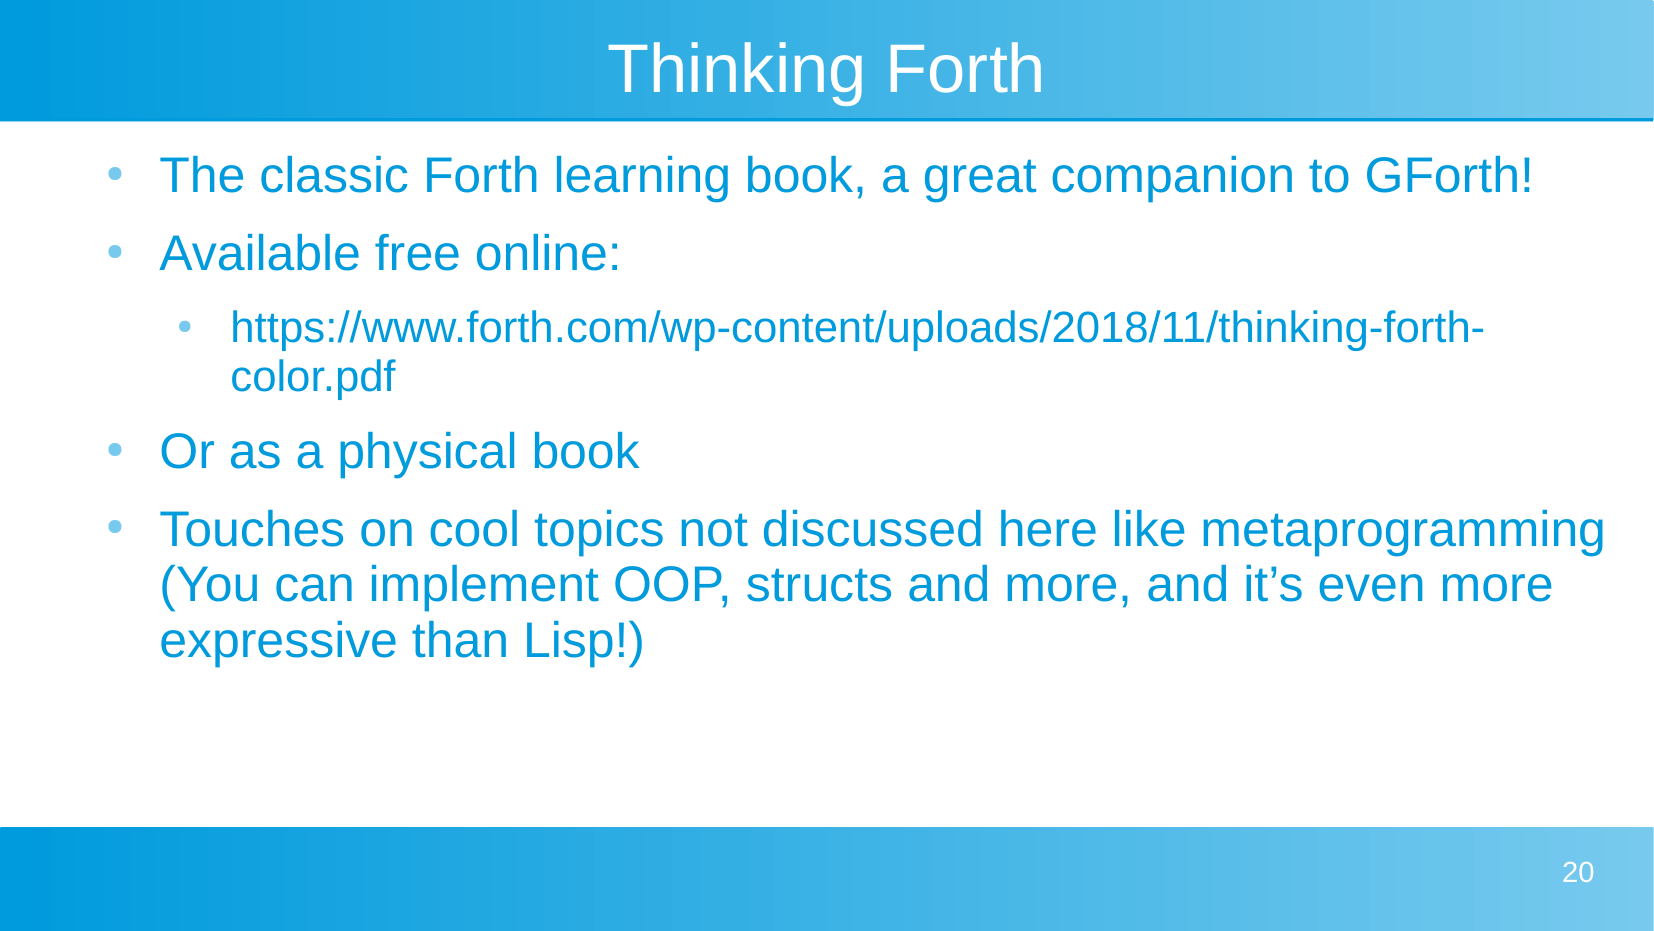

# Thinking Forth
The classic Forth learning book, a great companion to GForth!
Available free online:
https://www.forth.com/wp-content/uploads/2018/11/thinking-forth-color.pdf
Or as a physical book
Touches on cool topics not discussed here like metaprogramming (You can implement OOP, structs and more, and it’s even more expressive than Lisp!)
20